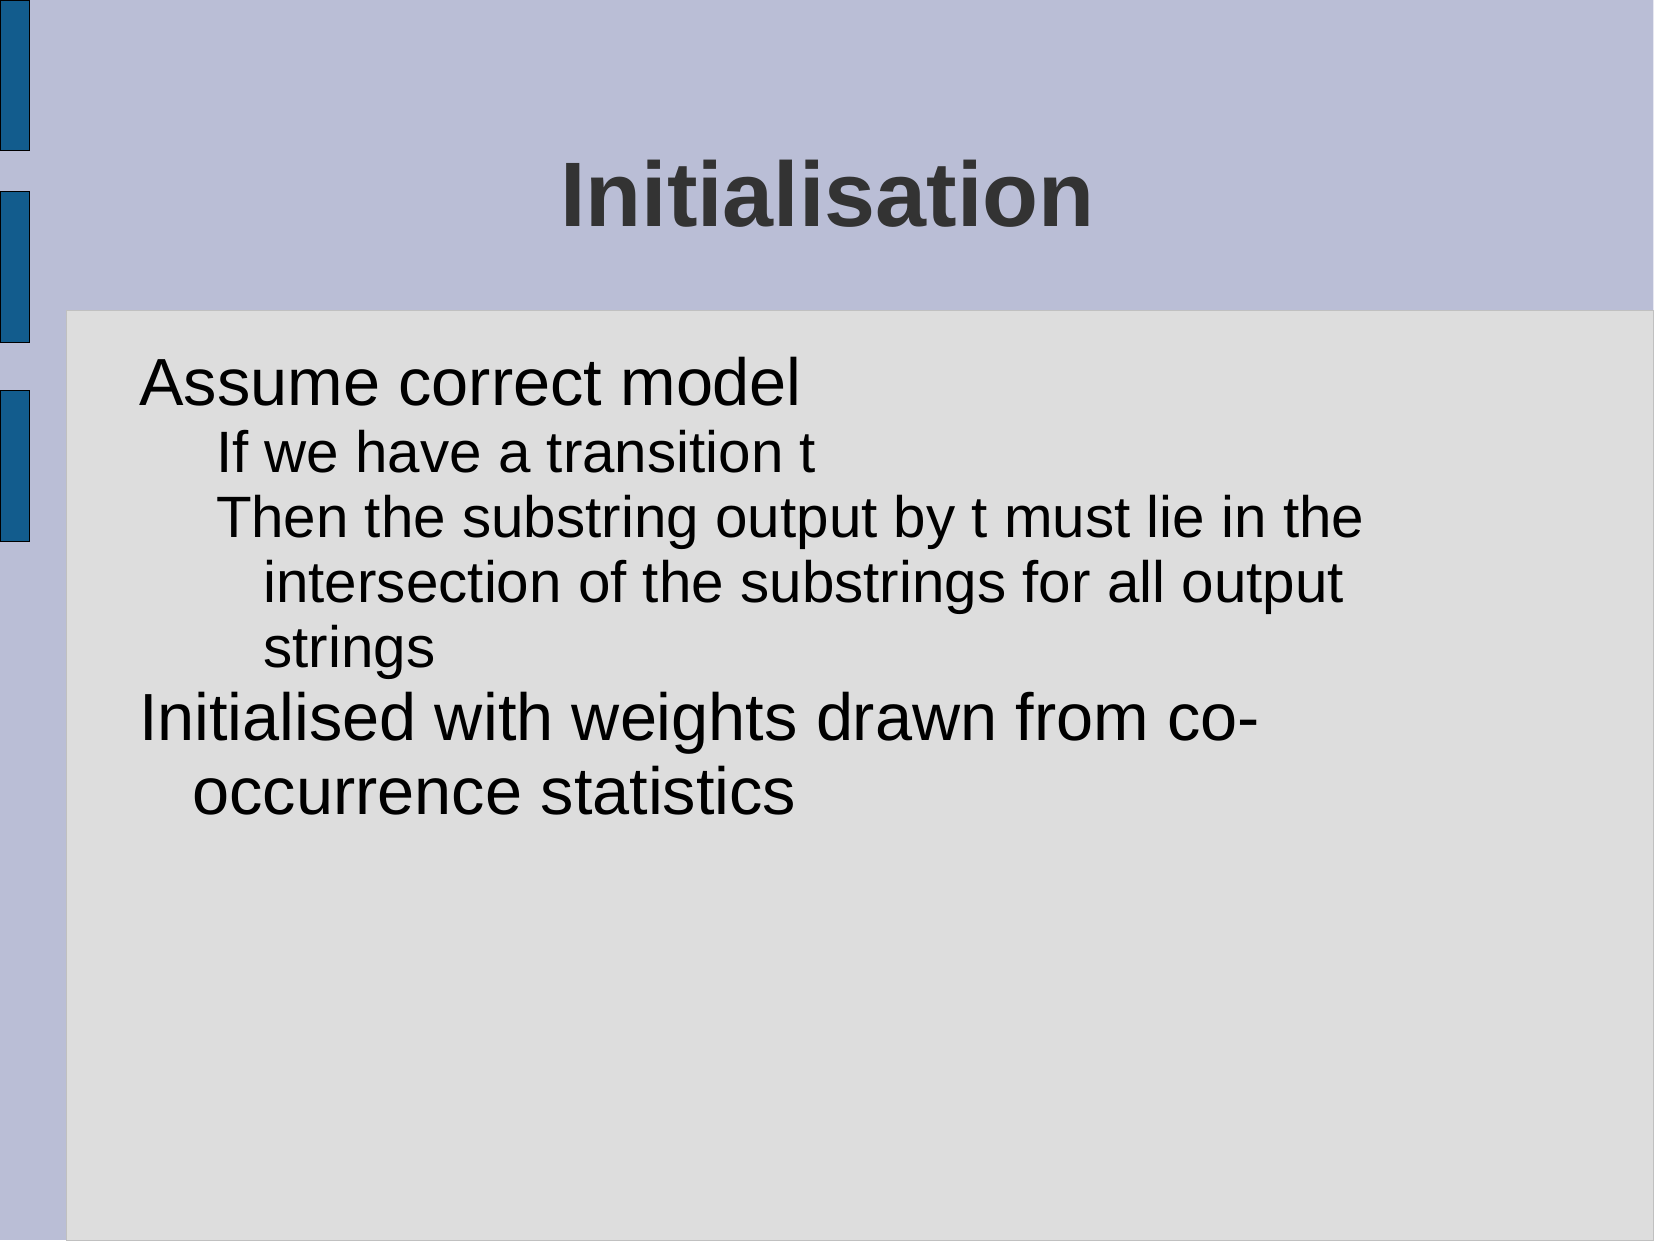

# Initialisation
Assume correct model
If we have a transition t
Then the substring output by t must lie in the intersection of the substrings for all output strings
Initialised with weights drawn from co-occurrence statistics